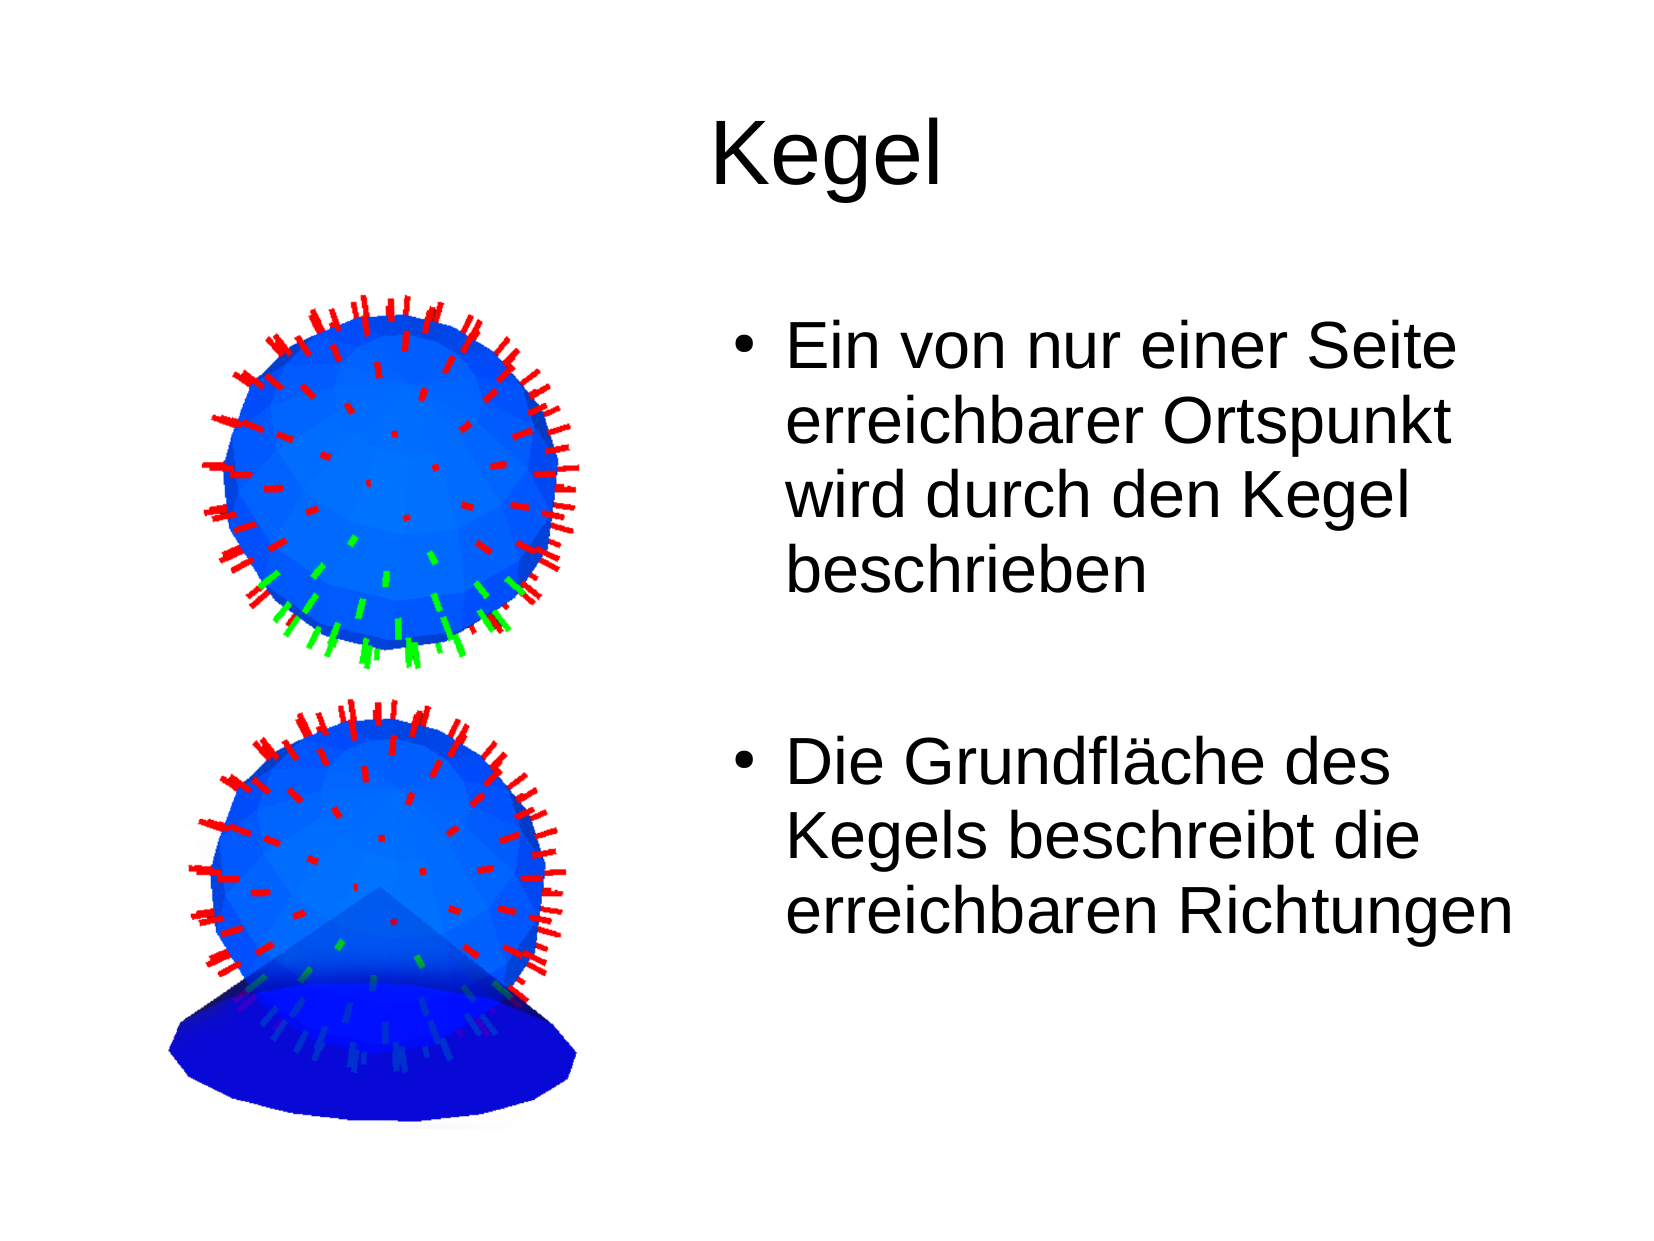

# Kegel
Ein von nur einer Seite erreichbarer Ortspunkt wird durch den Kegel beschrieben
Die Grundfläche des Kegels beschreibt die erreichbaren Richtungen